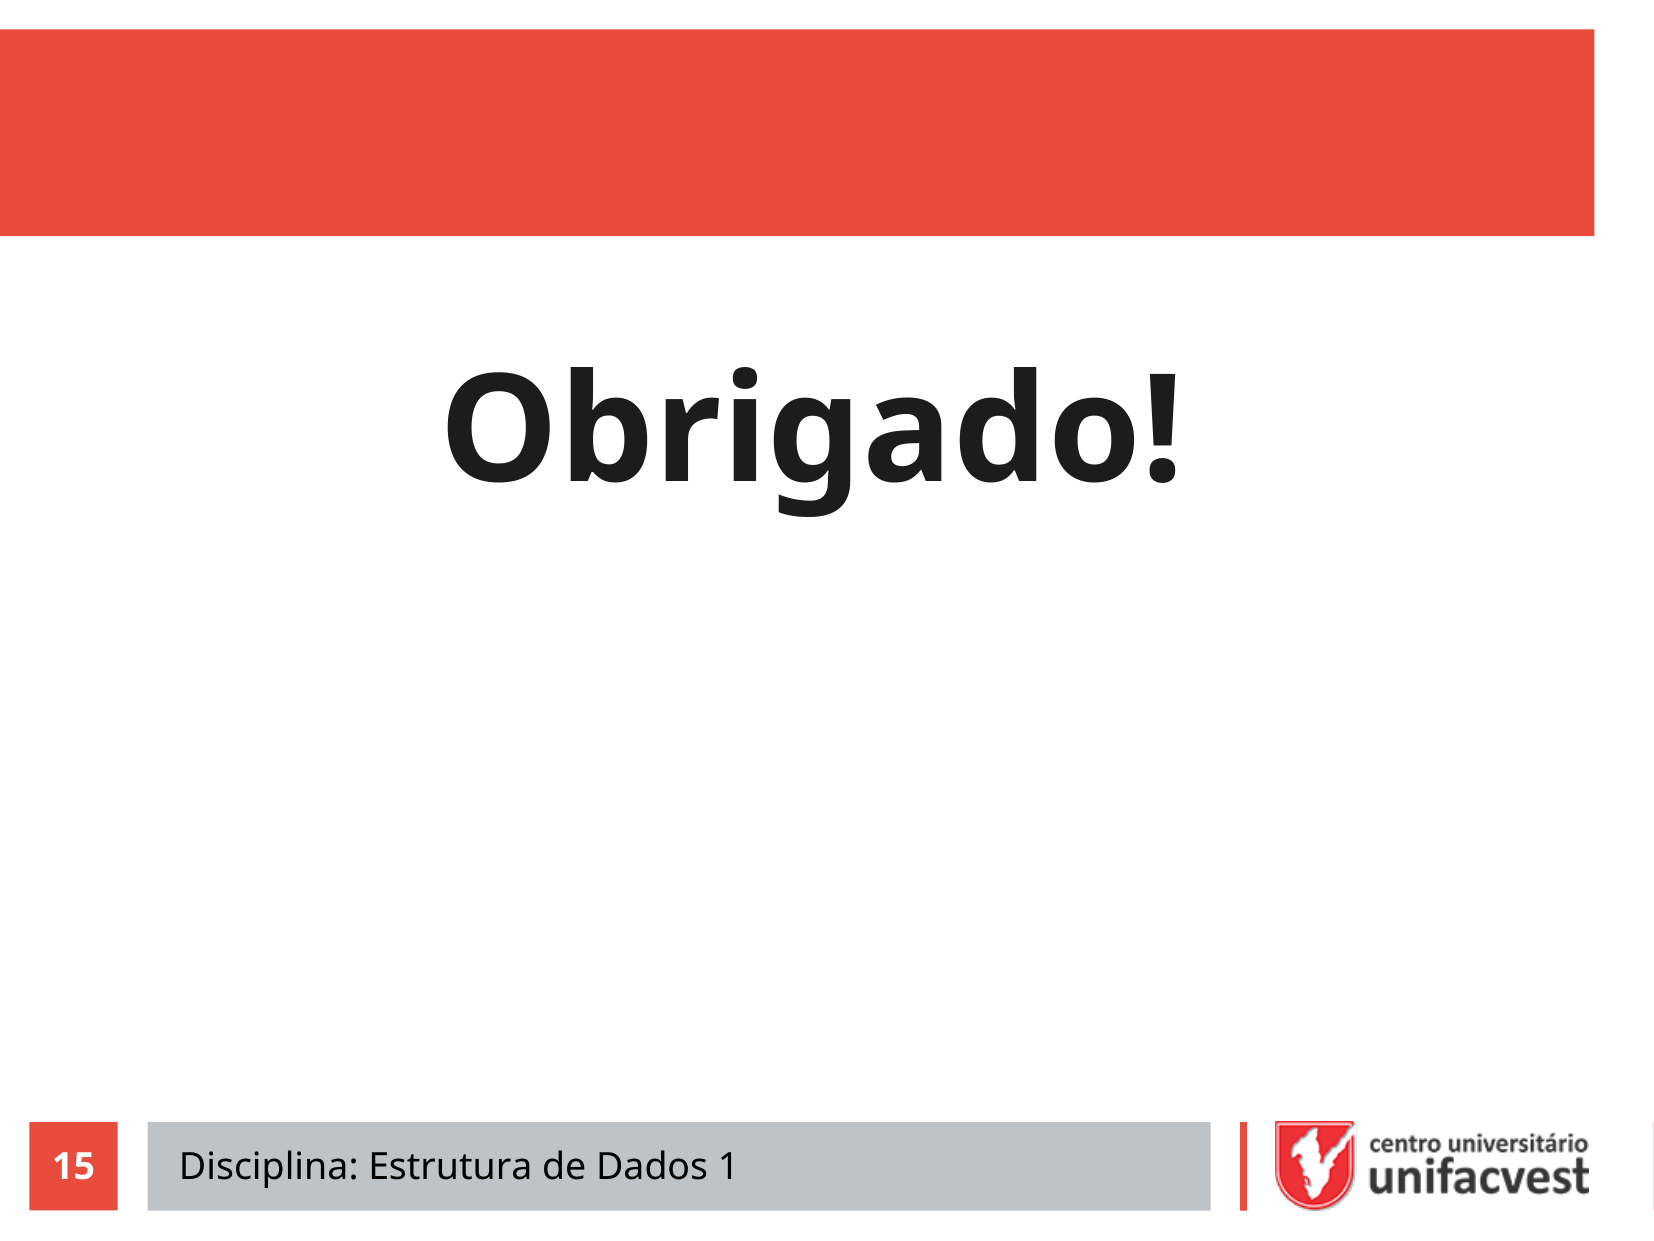

# Obrigado!
15
Disciplina: Estrutura de Dados 1